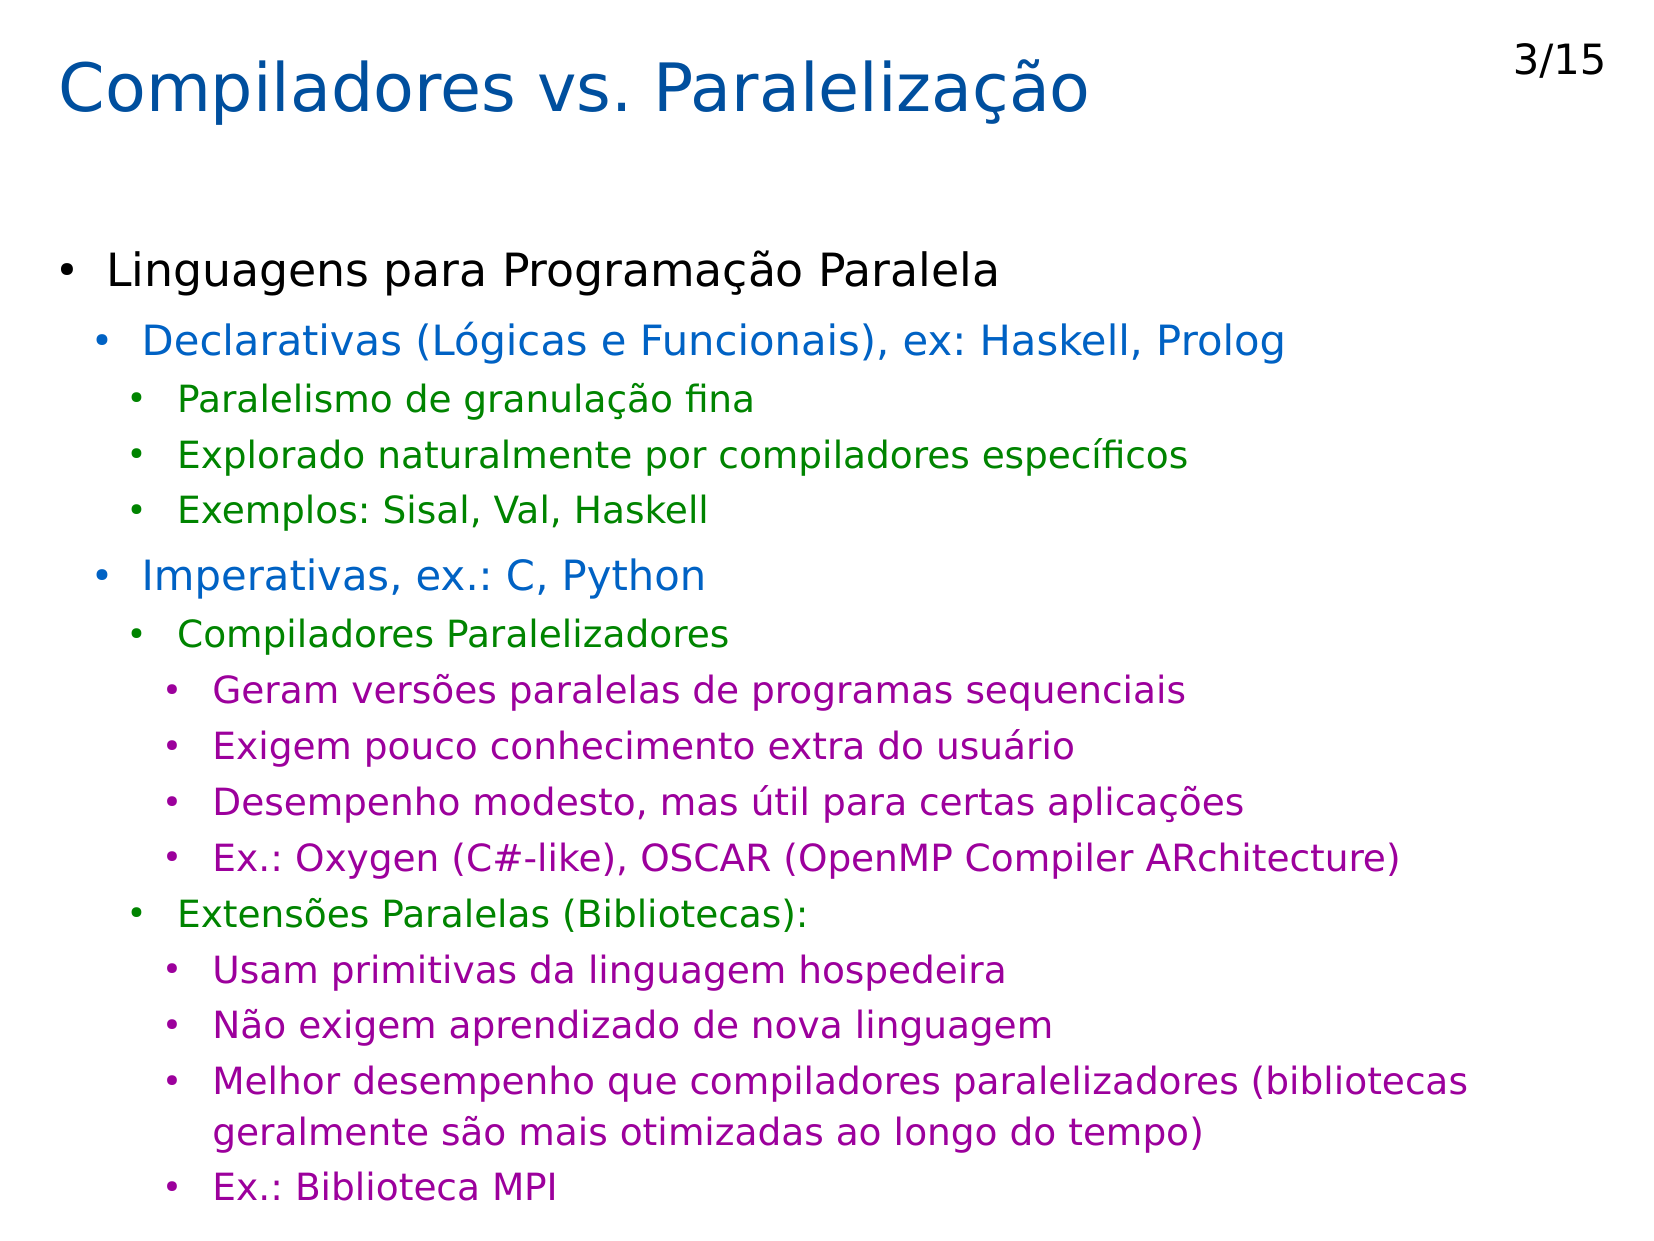

# Compiladores vs. Paralelização
3
Linguagens para Programação Paralela
Declarativas (Lógicas e Funcionais), ex: Haskell, Prolog
Paralelismo de granulação fina
Explorado naturalmente por compiladores específicos
Exemplos: Sisal, Val, Haskell
Imperativas, ex.: C, Python
Compiladores Paralelizadores
Geram versões paralelas de programas sequenciais
Exigem pouco conhecimento extra do usuário
Desempenho modesto, mas útil para certas aplicações
Ex.: Oxygen (C#-like), OSCAR (OpenMP Compiler ARchitecture)
Extensões Paralelas (Bibliotecas):
Usam primitivas da linguagem hospedeira
Não exigem aprendizado de nova linguagem
Melhor desempenho que compiladores paralelizadores (bibliotecas geralmente são mais otimizadas ao longo do tempo)
Ex.: Biblioteca MPI